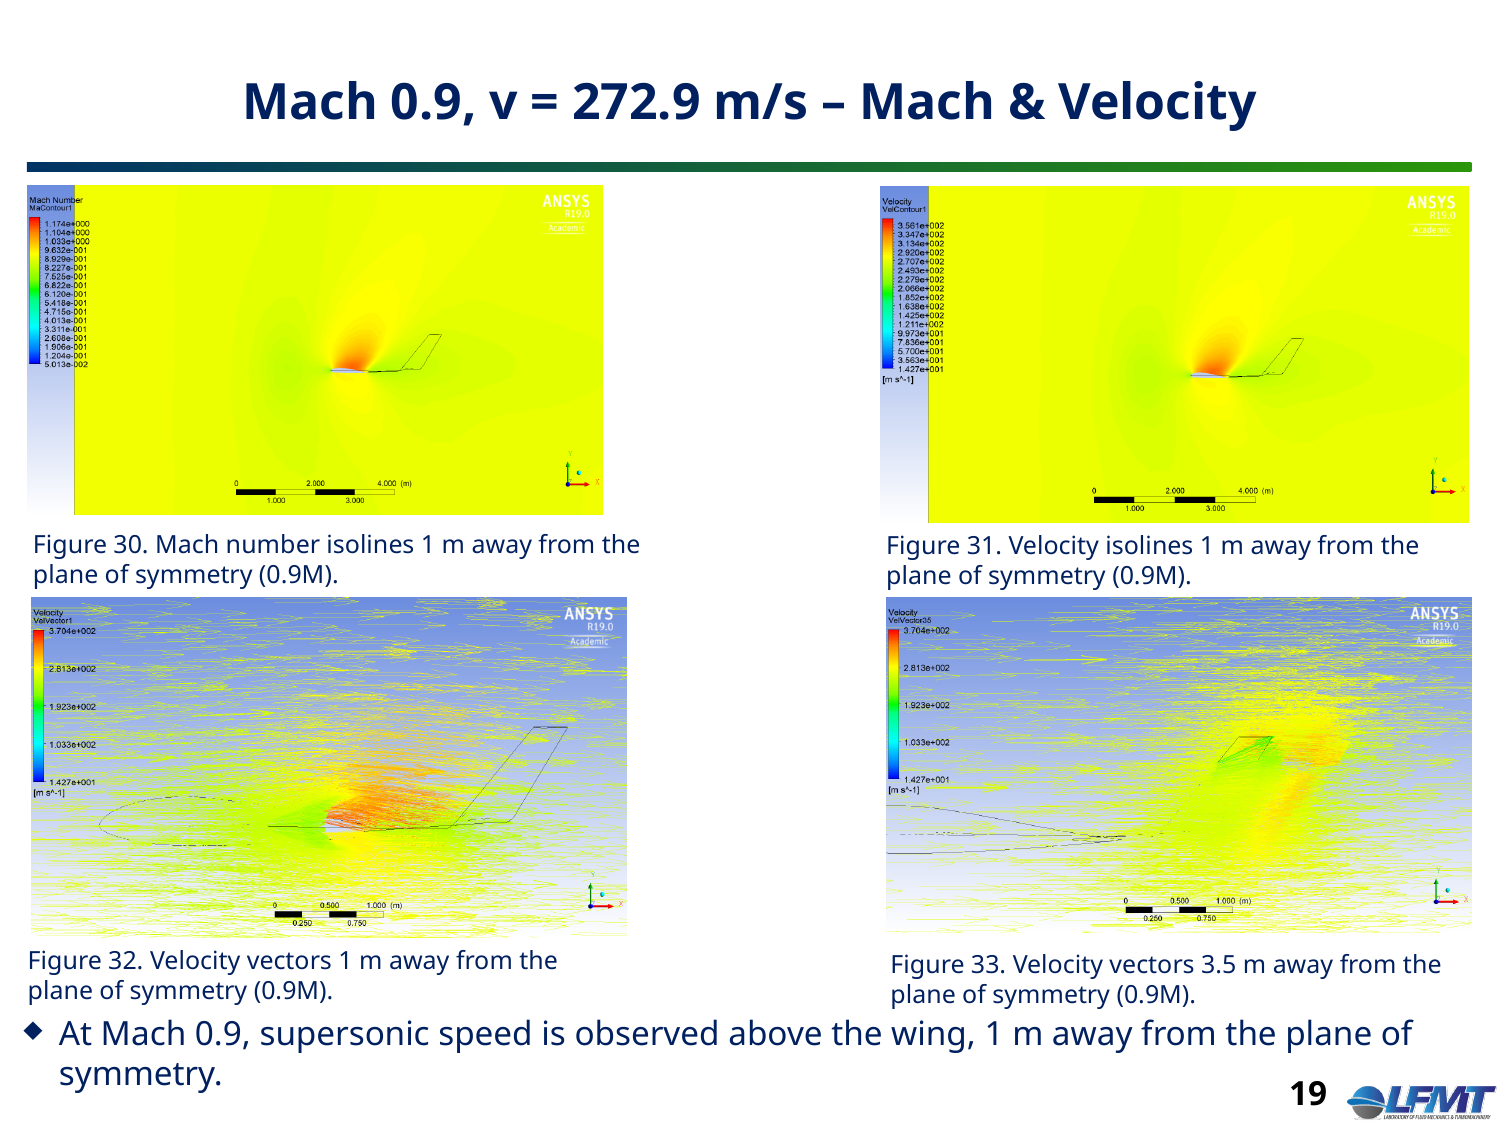

# Mach 0.9, v = 272.9 m/s – Mach & Velocity
Figure 30. Mach number isolines 1 m away from the plane of symmetry (0.9M).
Figure 31. Velocity isolines 1 m away from the plane of symmetry (0.9M).
Figure 32. Velocity vectors 1 m away from the plane of symmetry (0.9M).
Figure 33. Velocity vectors 3.5 m away from the plane of symmetry (0.9M).
At Mach 0.9, supersonic speed is observed above the wing, 1 m away from the plane of symmetry.